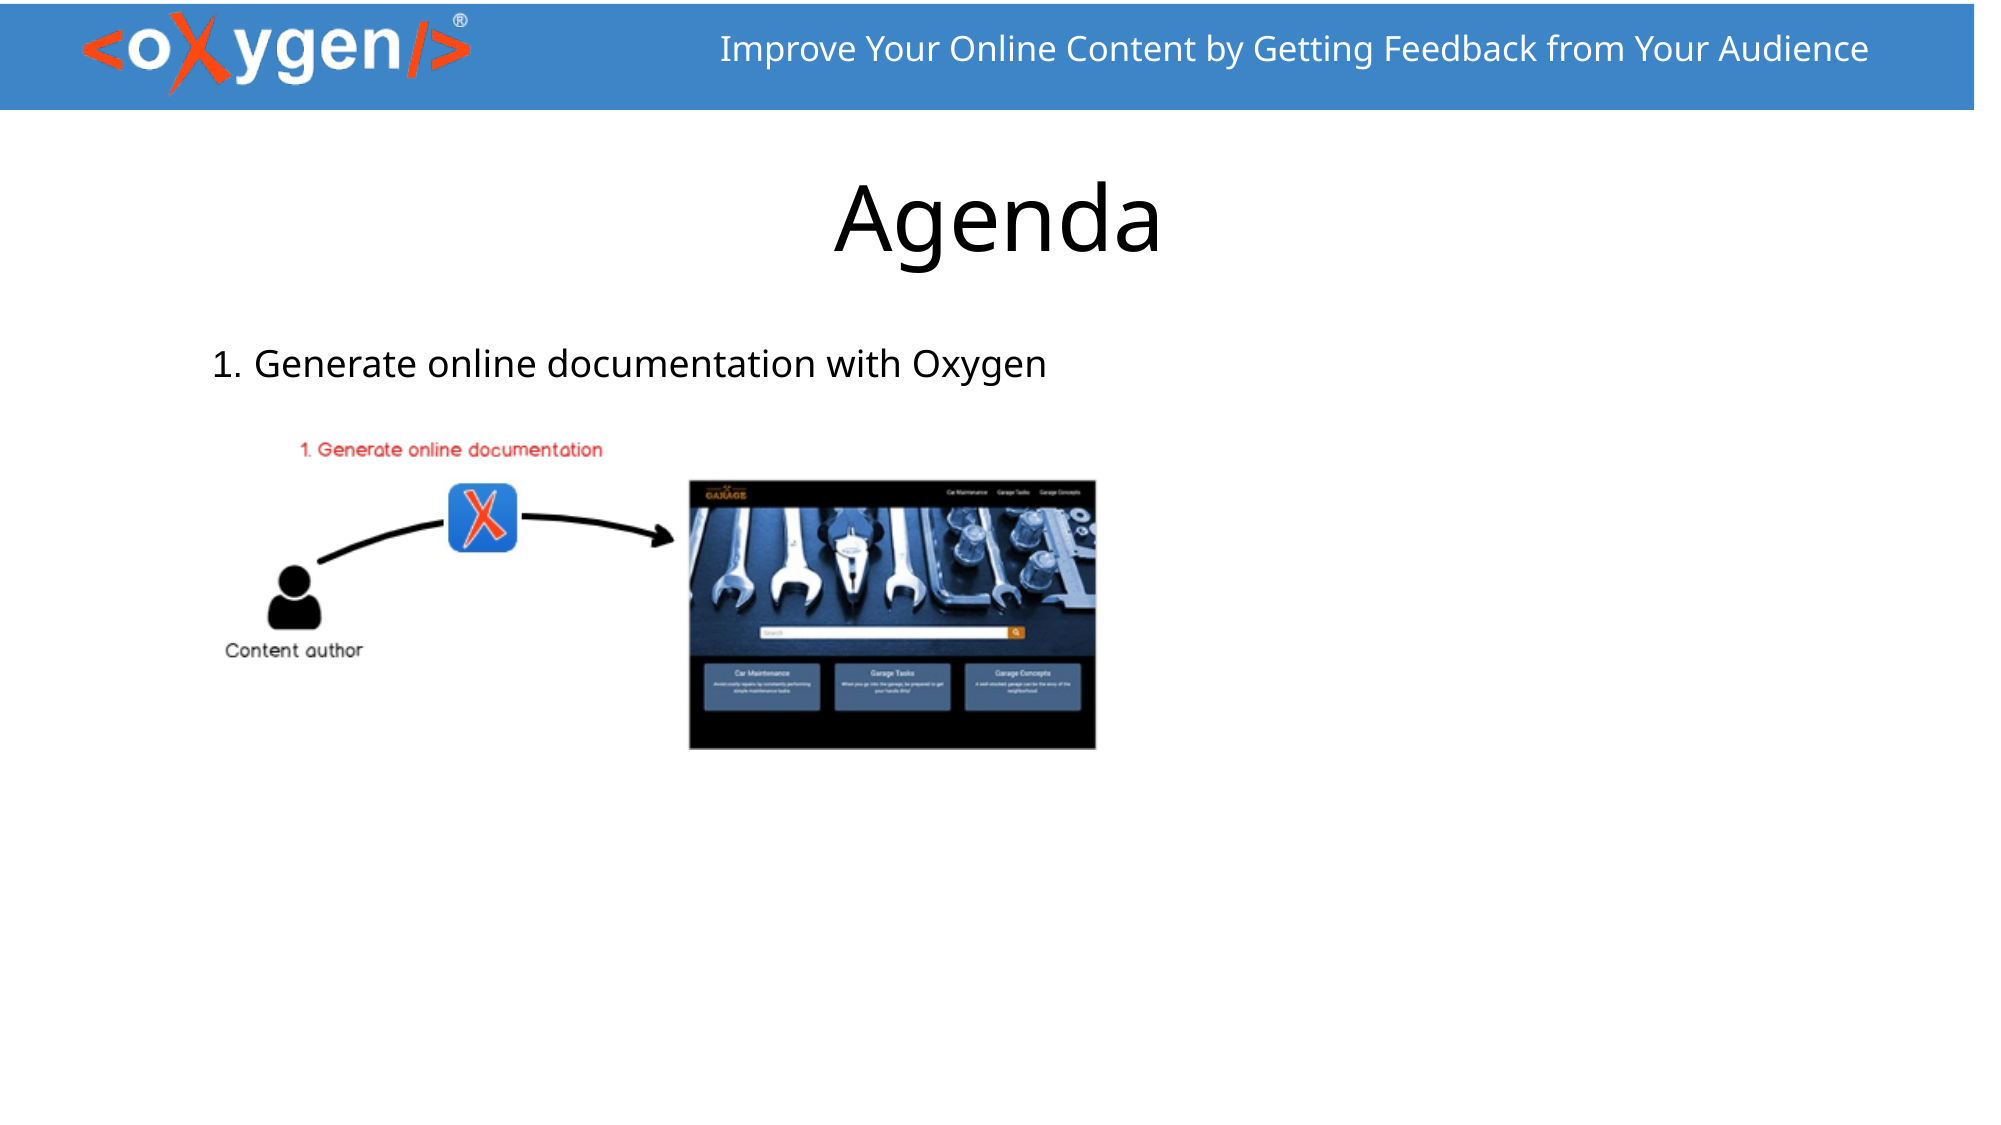

# Agenda
1. Generate online documentation with Oxygen